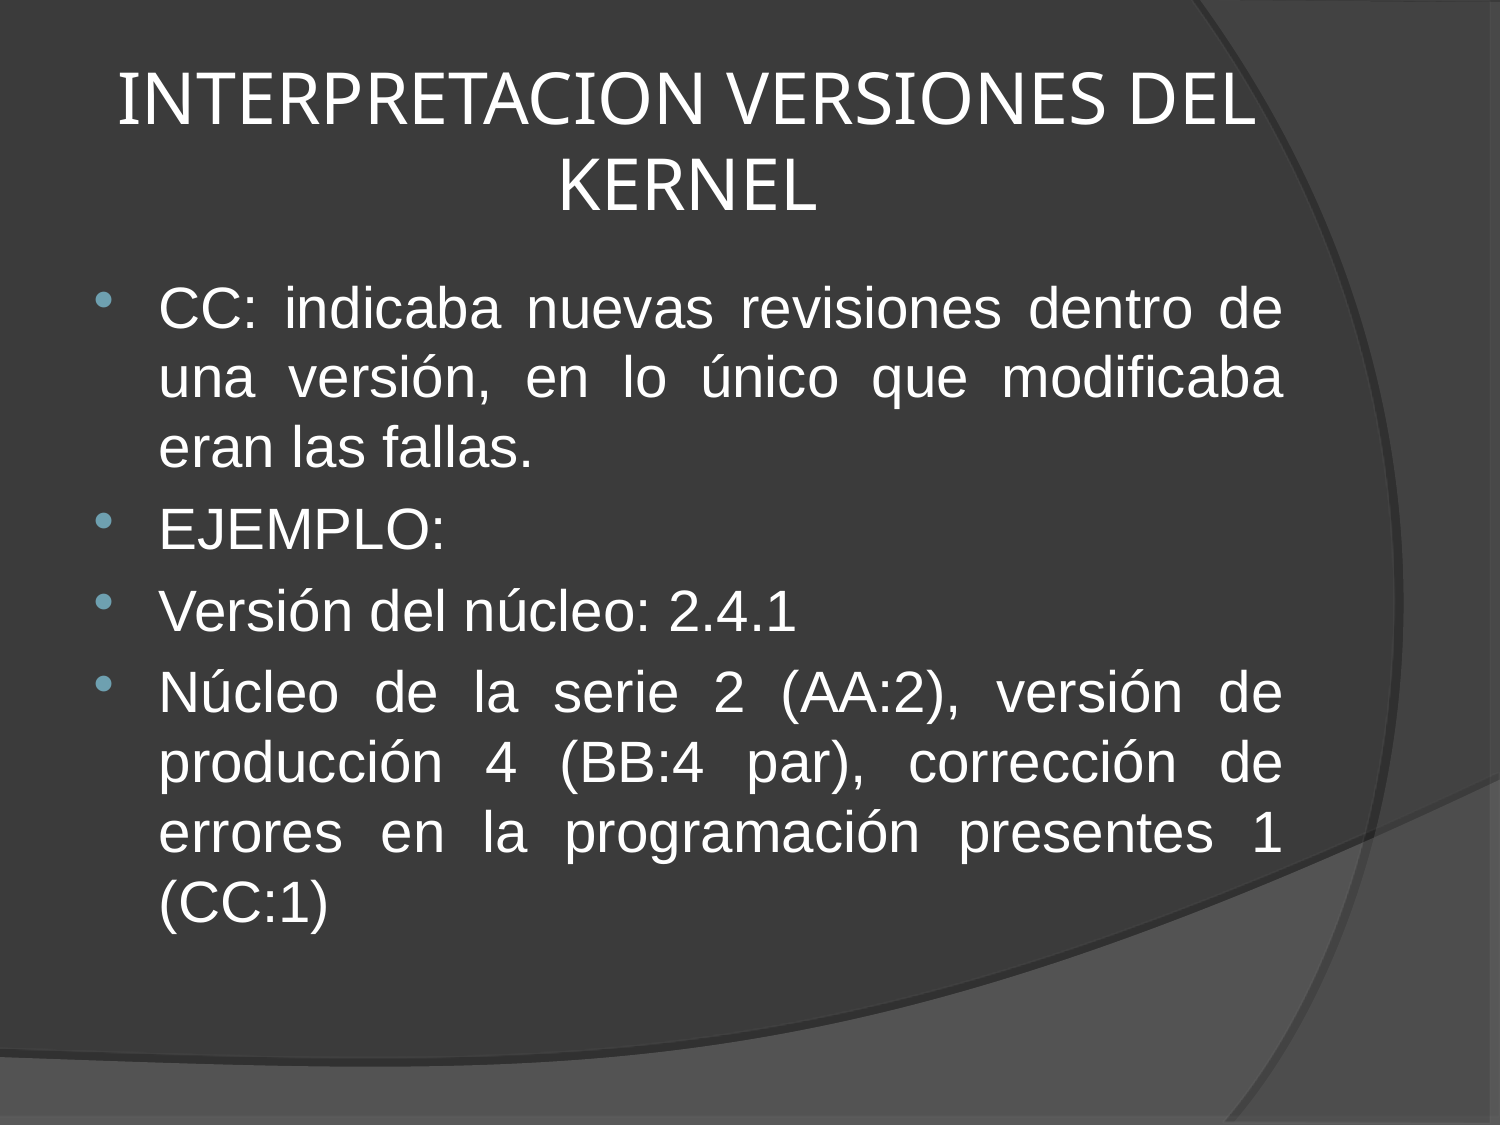

# INTERPRETACION VERSIONES DEL KERNEL
CC: indicaba nuevas revisiones dentro de una versión, en lo único que modificaba eran las fallas.
EJEMPLO:
Versión del núcleo: 2.4.1
Núcleo de la serie 2 (AA:2), versión de producción 4 (BB:4 par), corrección de errores en la programación presentes 1 (CC:1)